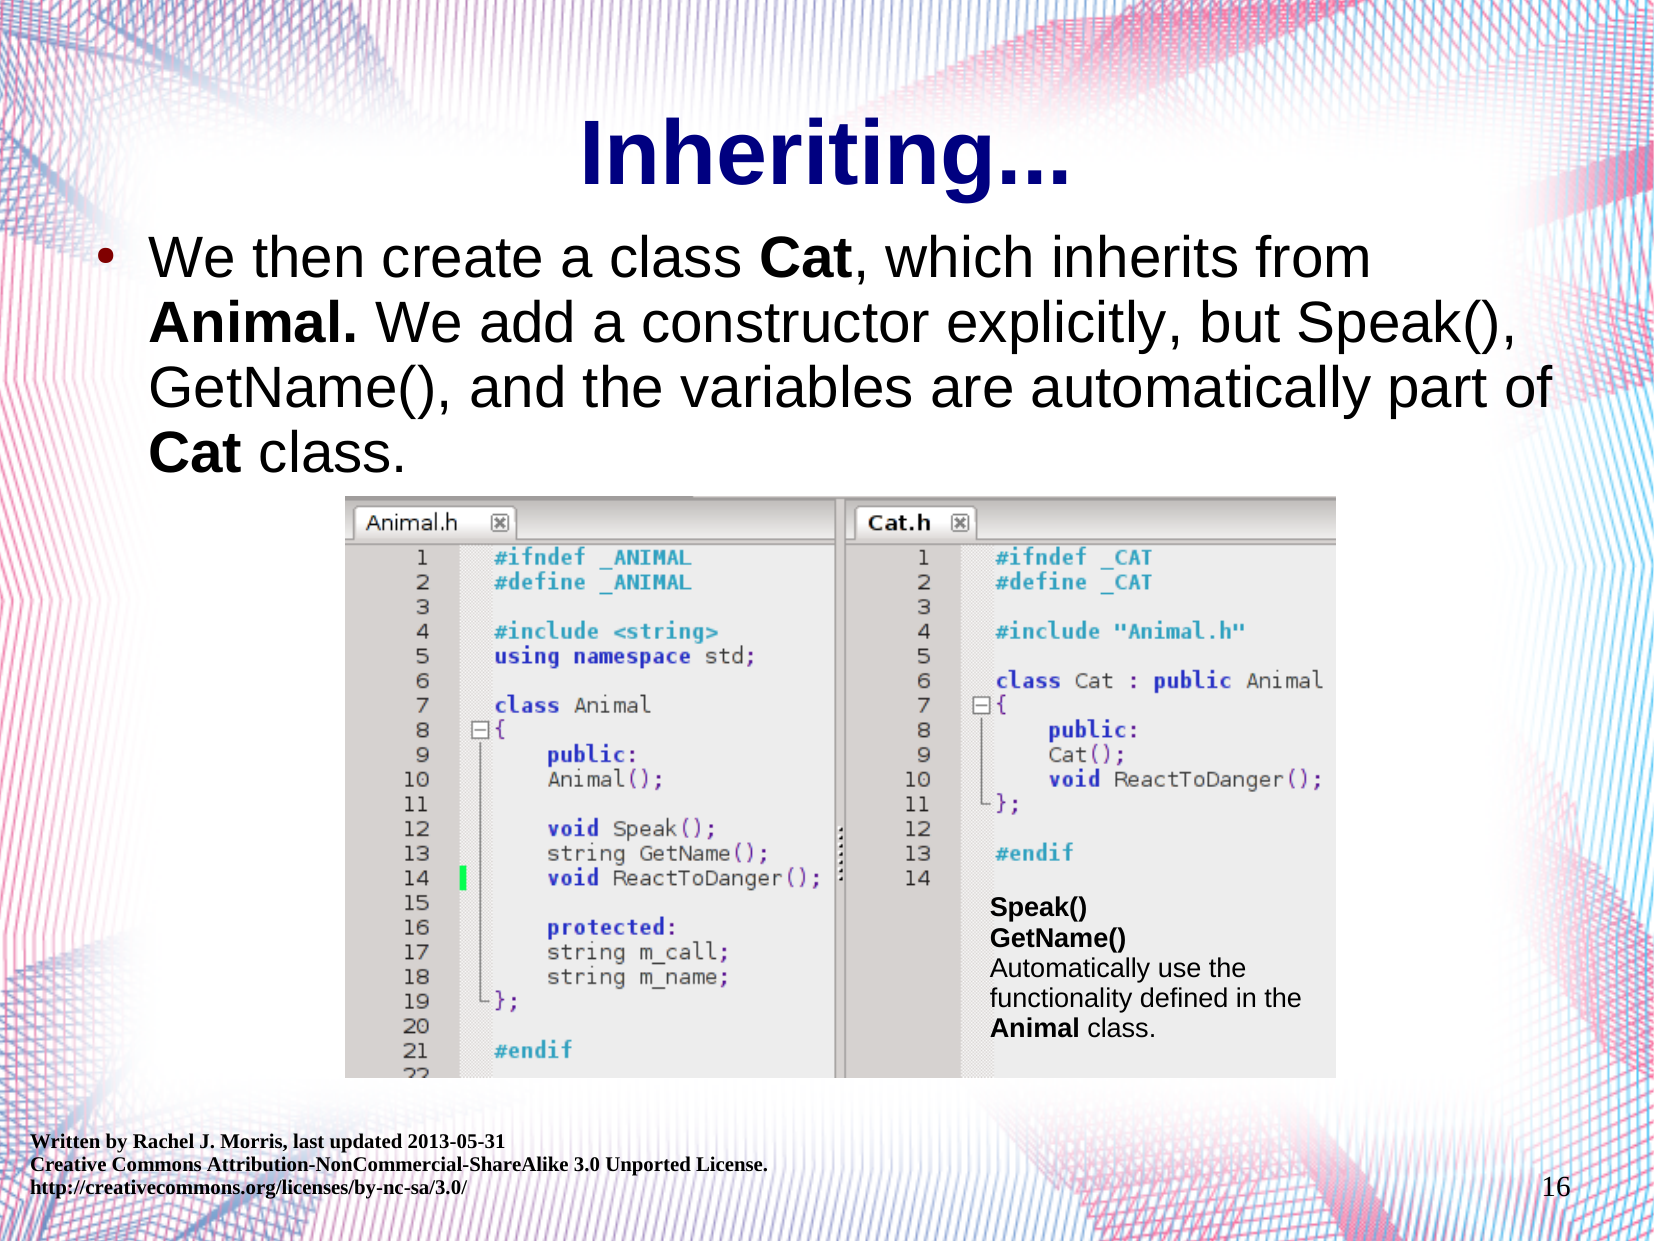

# Inheriting...
We then create a class Cat, which inherits from Animal. We add a constructor explicitly, but Speak(), GetName(), and the variables are automatically part of Cat class.
Speak()
GetName()
Automatically use the functionality defined in the Animal class.
16